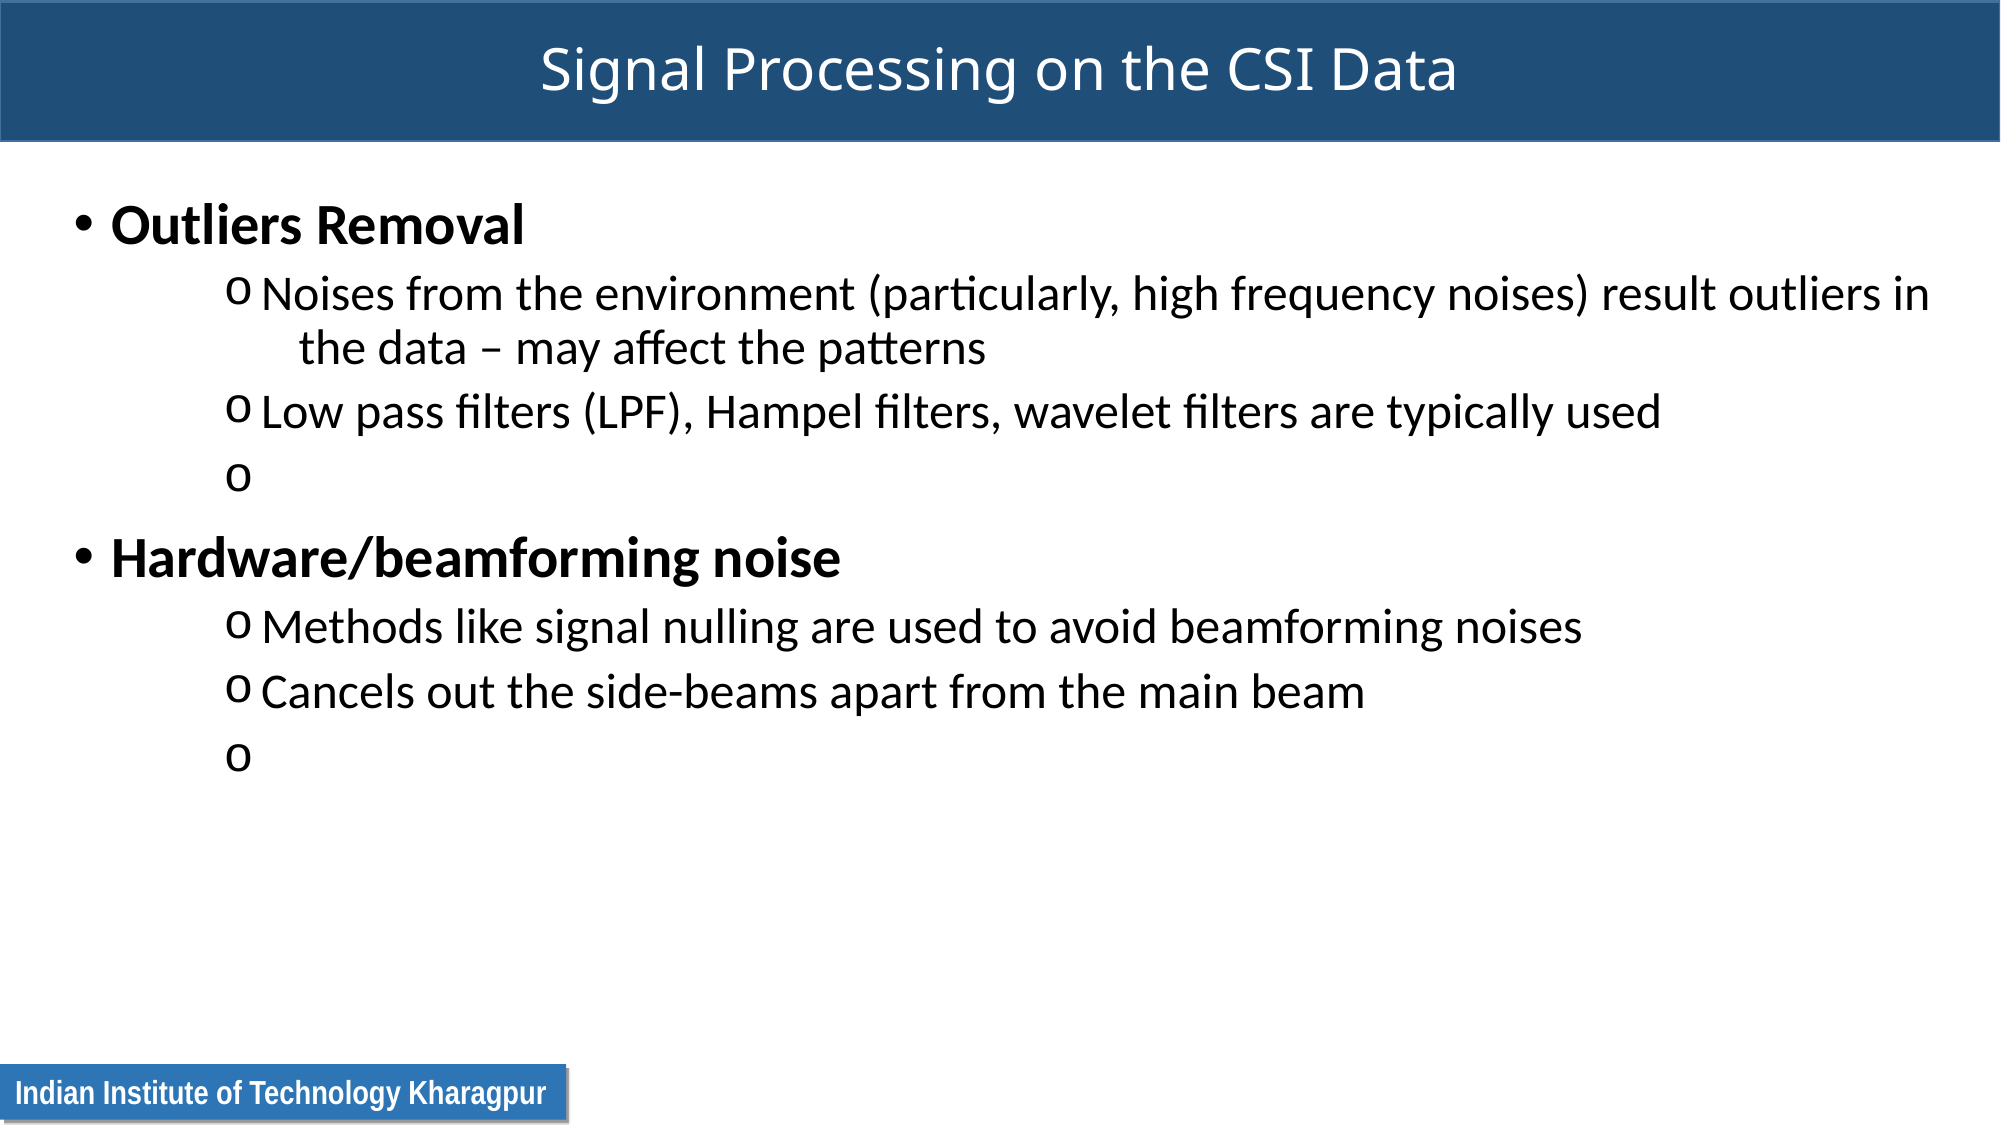

Signal Processing on the CSI Data
# Outliers Removal
Noises from the environment (particularly, high frequency noises) result outliers in the data – may affect the patterns
Low pass filters (LPF), Hampel filters, wavelet filters are typically used
Hardware/beamforming noise
Methods like signal nulling are used to avoid beamforming noises
Cancels out the side-beams apart from the main beam